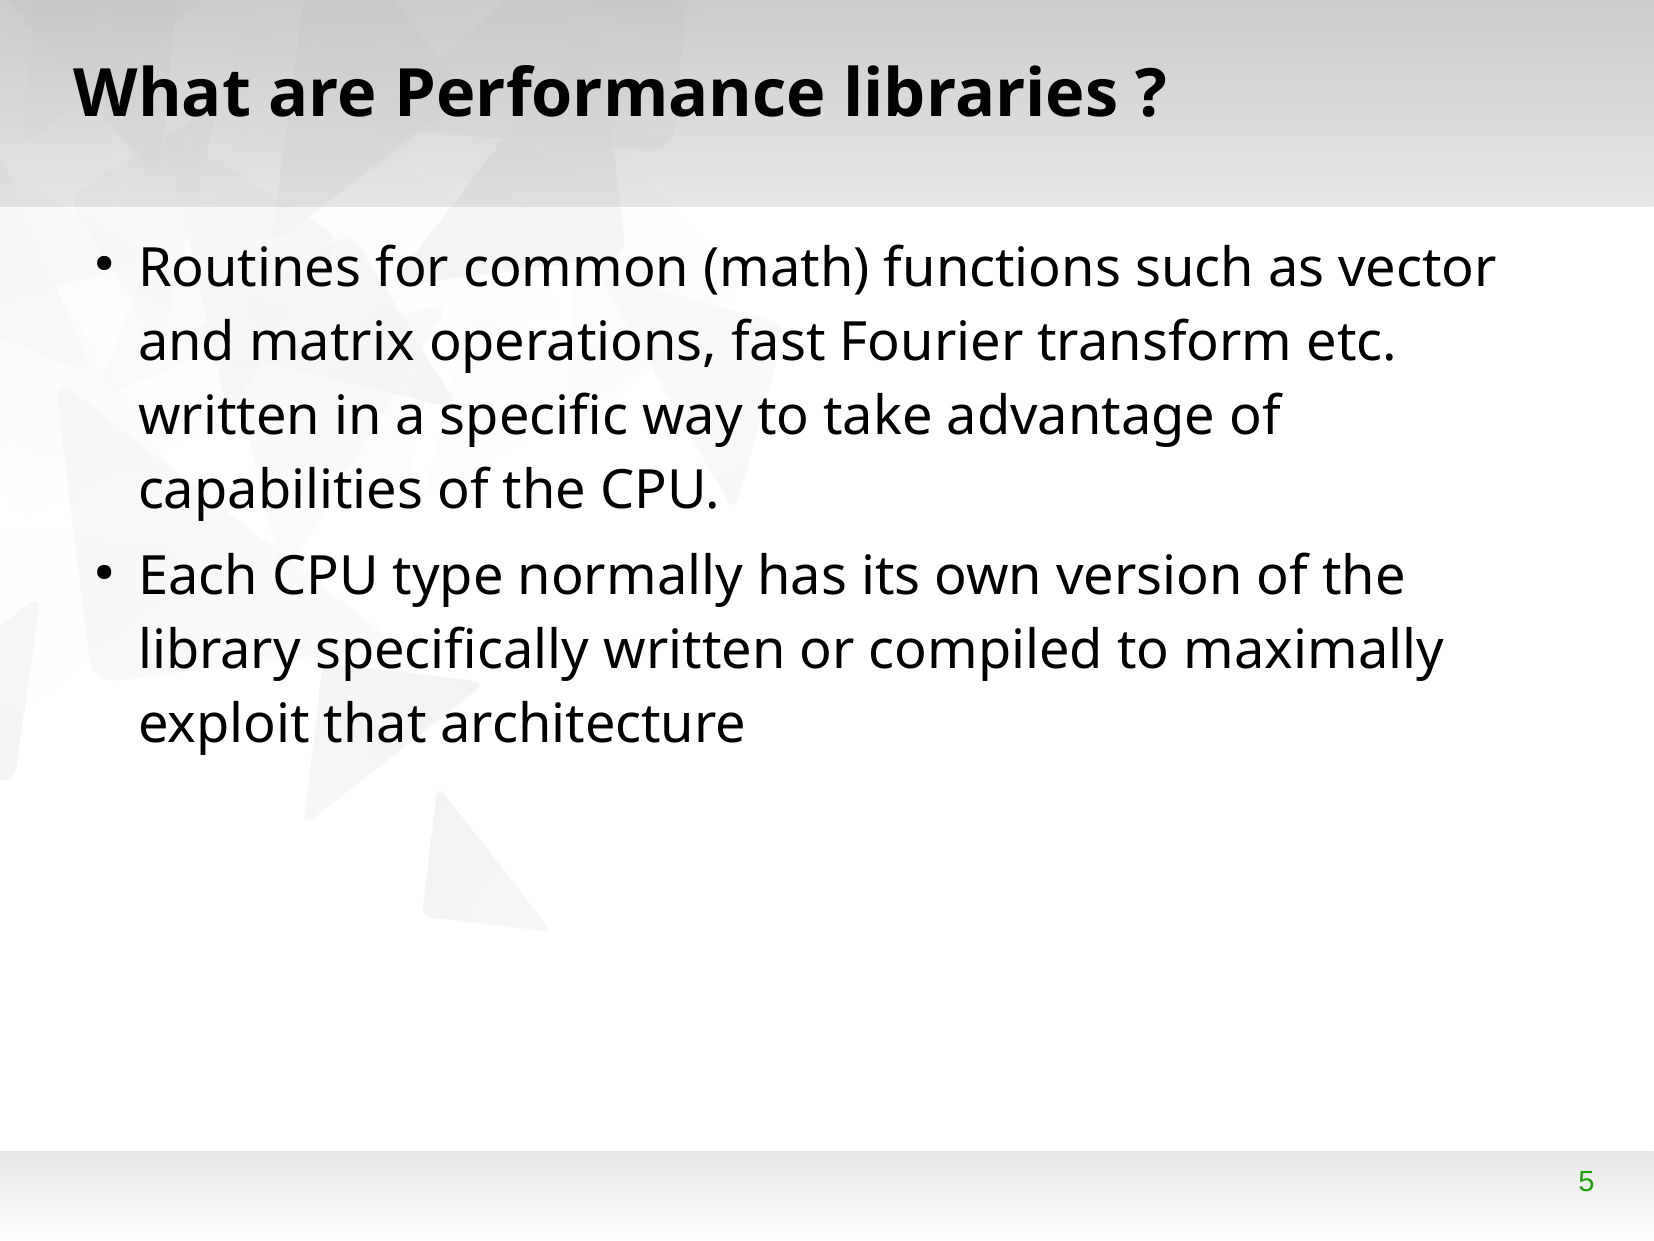

# What are Performance libraries ?
Routines for common (math) functions such as vector and matrix operations, fast Fourier transform etc. written in a specific way to take advantage of capabilities of the CPU.
Each CPU type normally has its own version of the library specifically written or compiled to maximally exploit that architecture
5